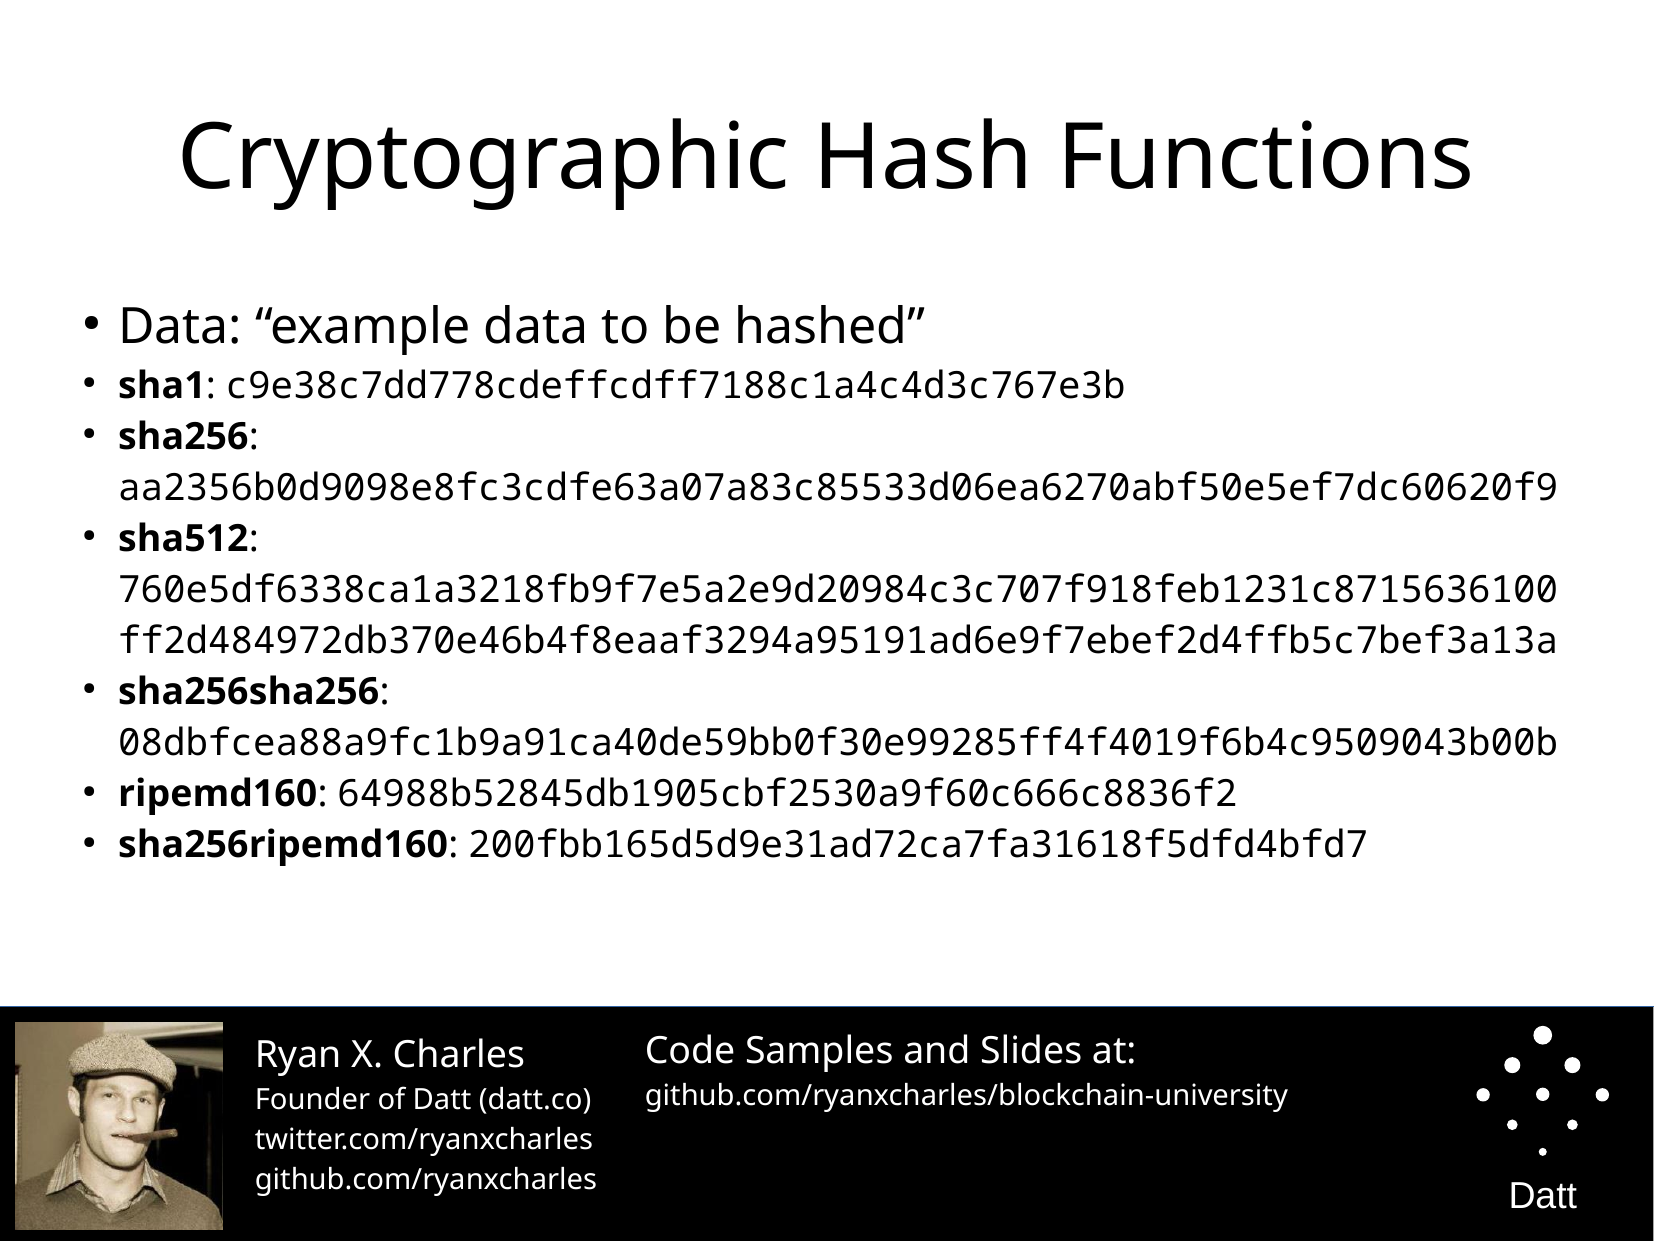

# Cryptographic Hash Functions
Data: “example data to be hashed”
sha1: c9e38c7dd778cdeffcdff7188c1a4c4d3c767e3b
sha256: aa2356b0d9098e8fc3cdfe63a07a83c85533d06ea6270abf50e5ef7dc60620f9
sha512: 760e5df6338ca1a3218fb9f7e5a2e9d20984c3c707f918feb1231c8715636100ff2d484972db370e46b4f8eaaf3294a95191ad6e9f7ebef2d4ffb5c7bef3a13a
sha256sha256: 08dbfcea88a9fc1b9a91ca40de59bb0f30e99285ff4f4019f6b4c9509043b00b
ripemd160: 64988b52845db1905cbf2530a9f60c666c8836f2
sha256ripemd160: 200fbb165d5d9e31ad72ca7fa31618f5dfd4bfd7
Code Samples and Slides at:
github.com/ryanxcharles/blockchain-university
Ryan X. Charles
Founder of Datt (datt.co)
twitter.com/ryanxcharles
github.com/ryanxcharles
Datt